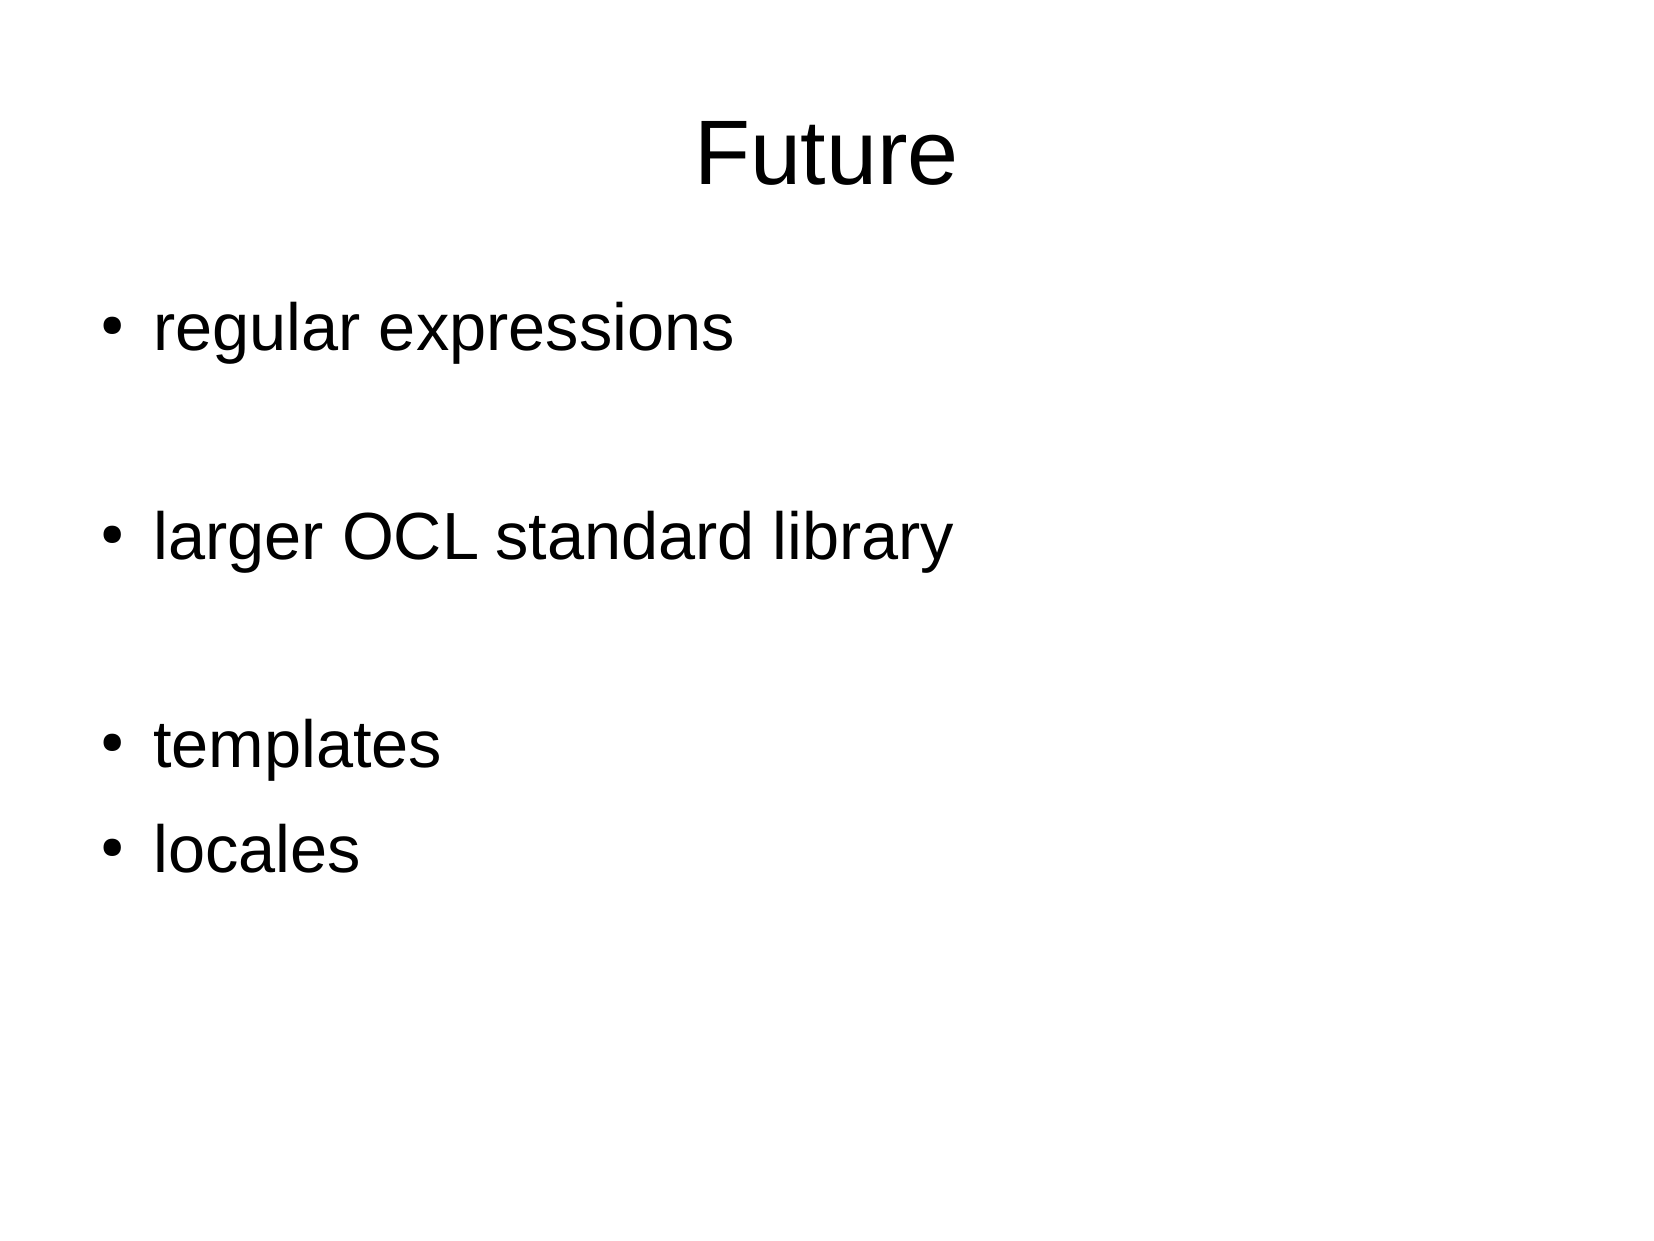

# Future
regular expressions
larger OCL standard library
templates
locales